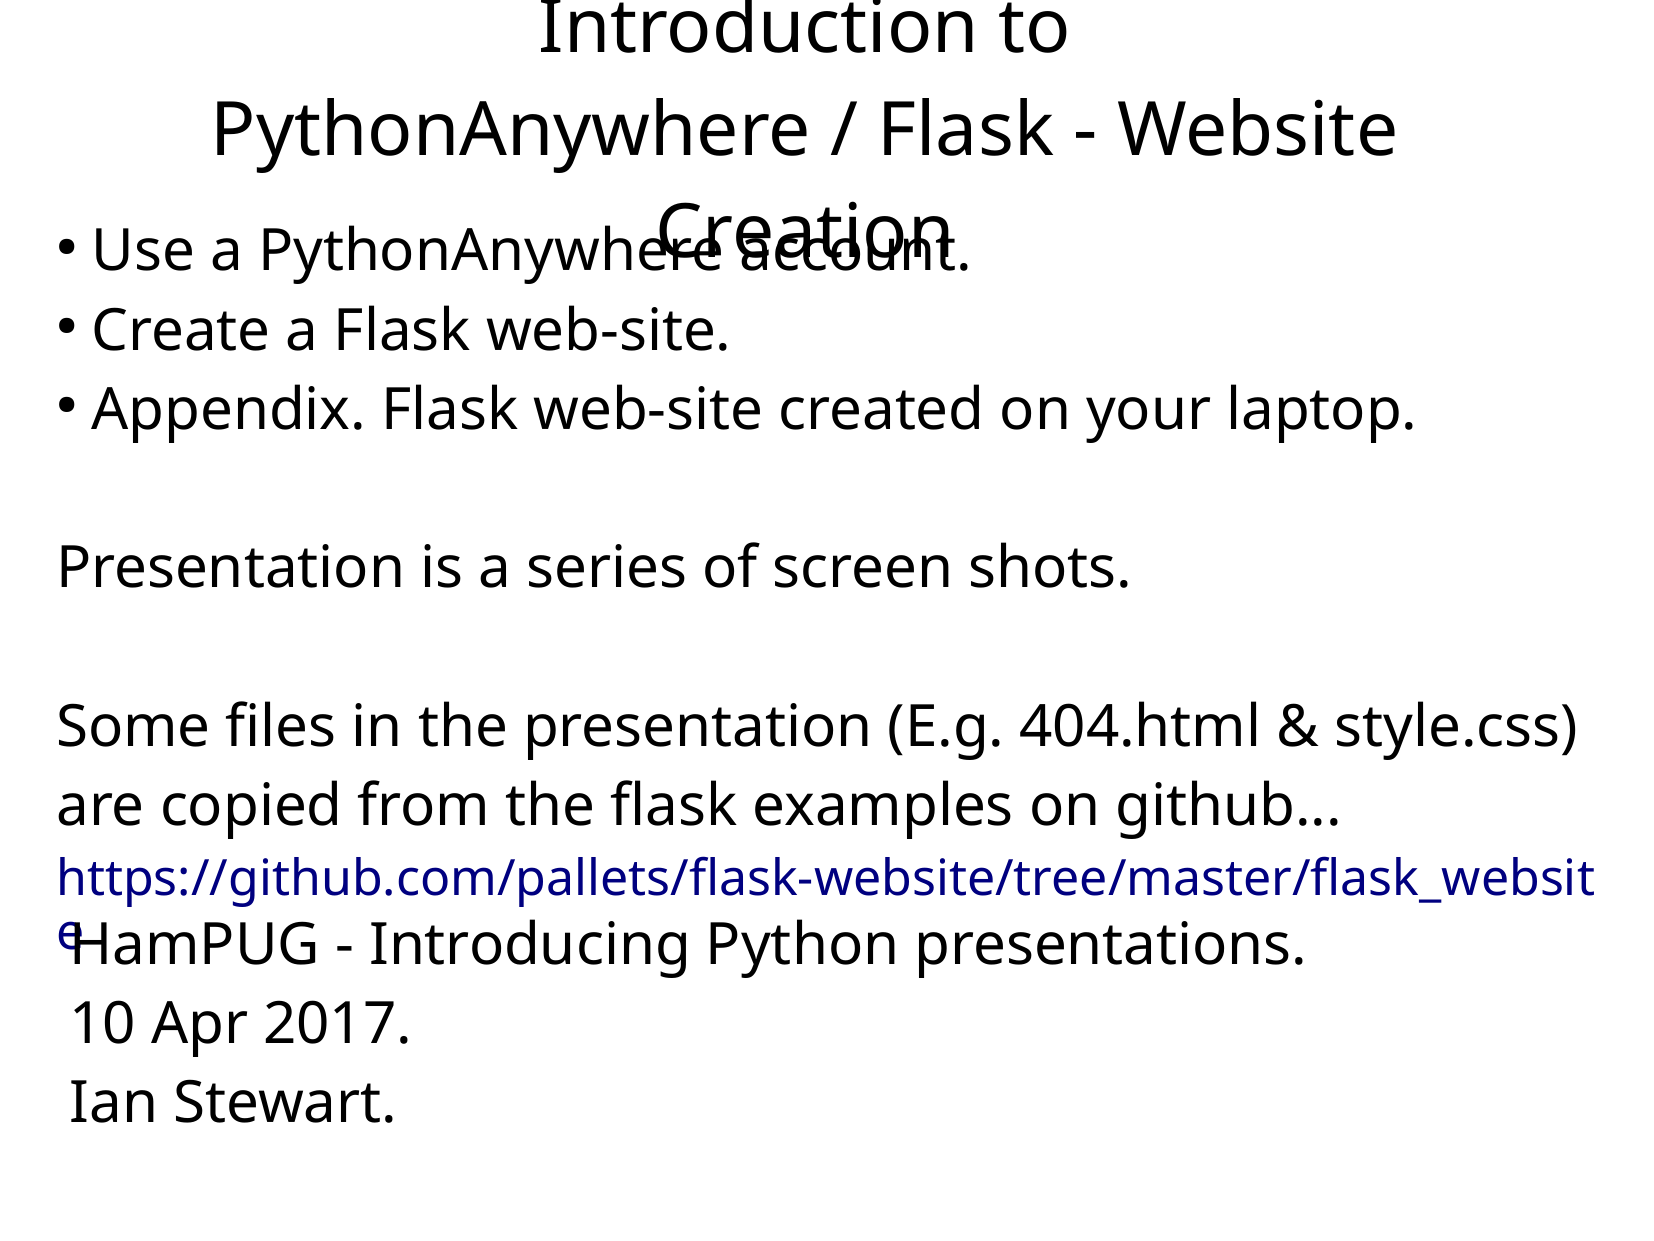

# Introduction to PythonAnywhere / Flask - Website Creation
Use a PythonAnywhere account.
Create a Flask web-site.
Appendix. Flask web-site created on your laptop.
Presentation is a series of screen shots.
Some files in the presentation (E.g. 404.html & style.css) are copied from the flask examples on github...
https://github.com/pallets/flask-website/tree/master/flask_website
HamPUG - Introducing Python presentations.
10 Apr 2017.
Ian Stewart.